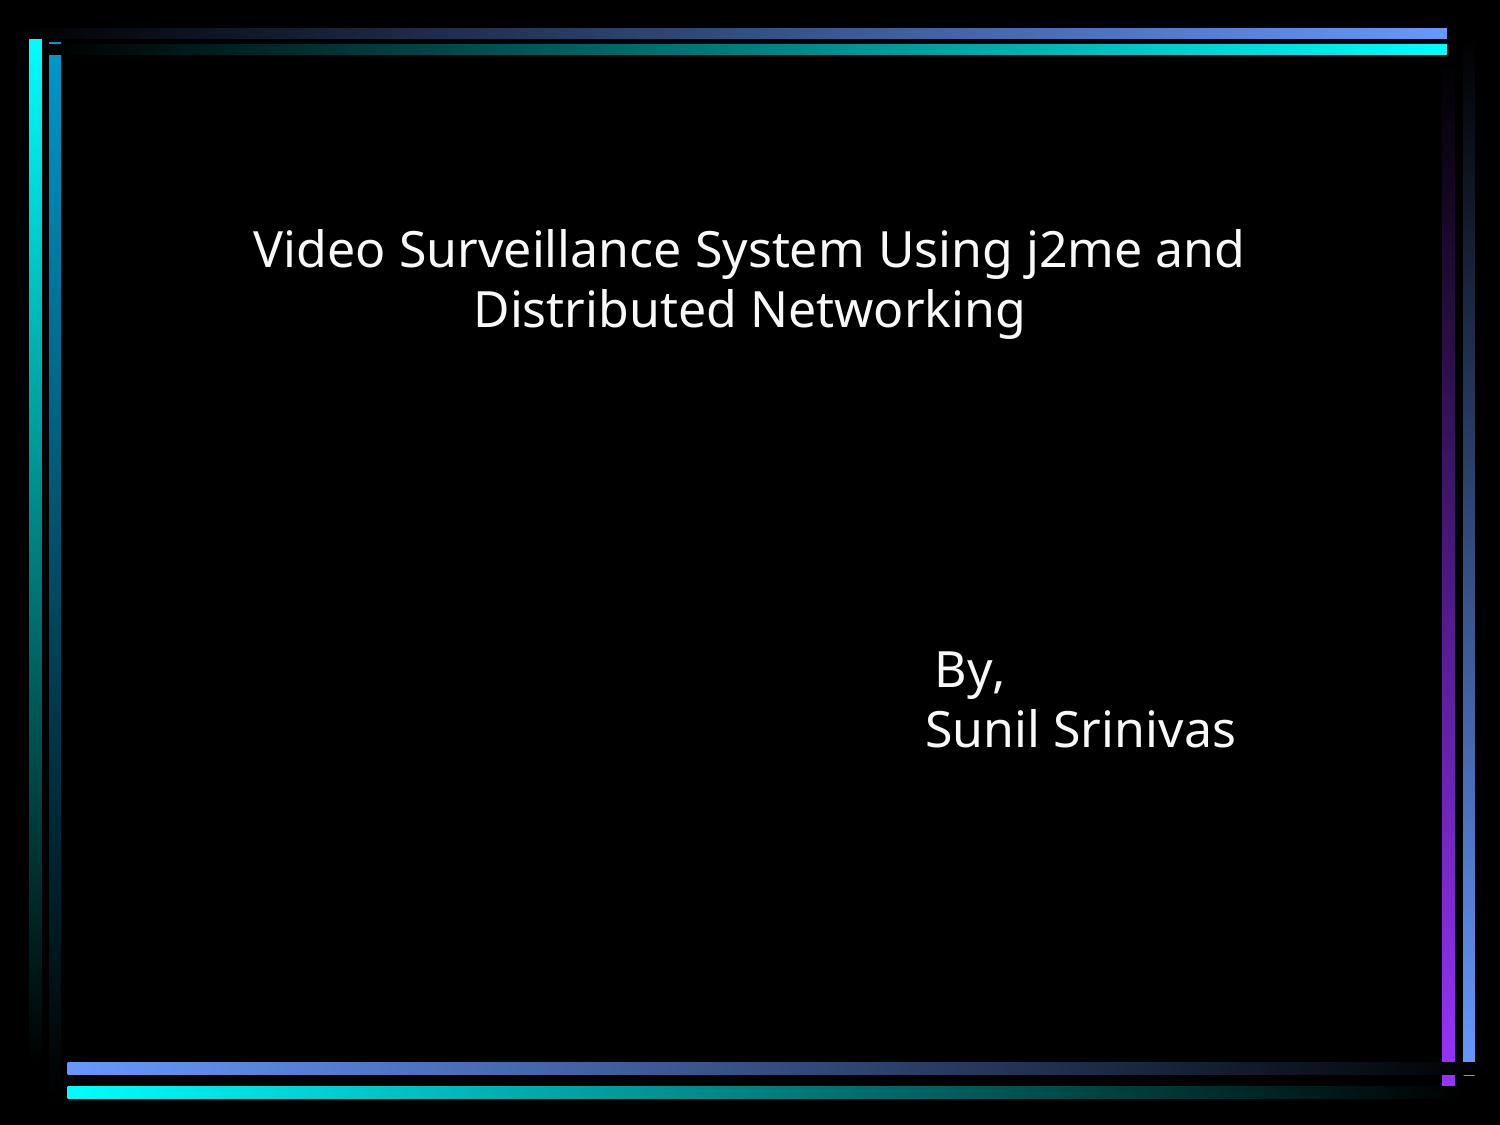

Video Surveillance System Using j2me and Distributed Networking
 By,
 Sunil Srinivas